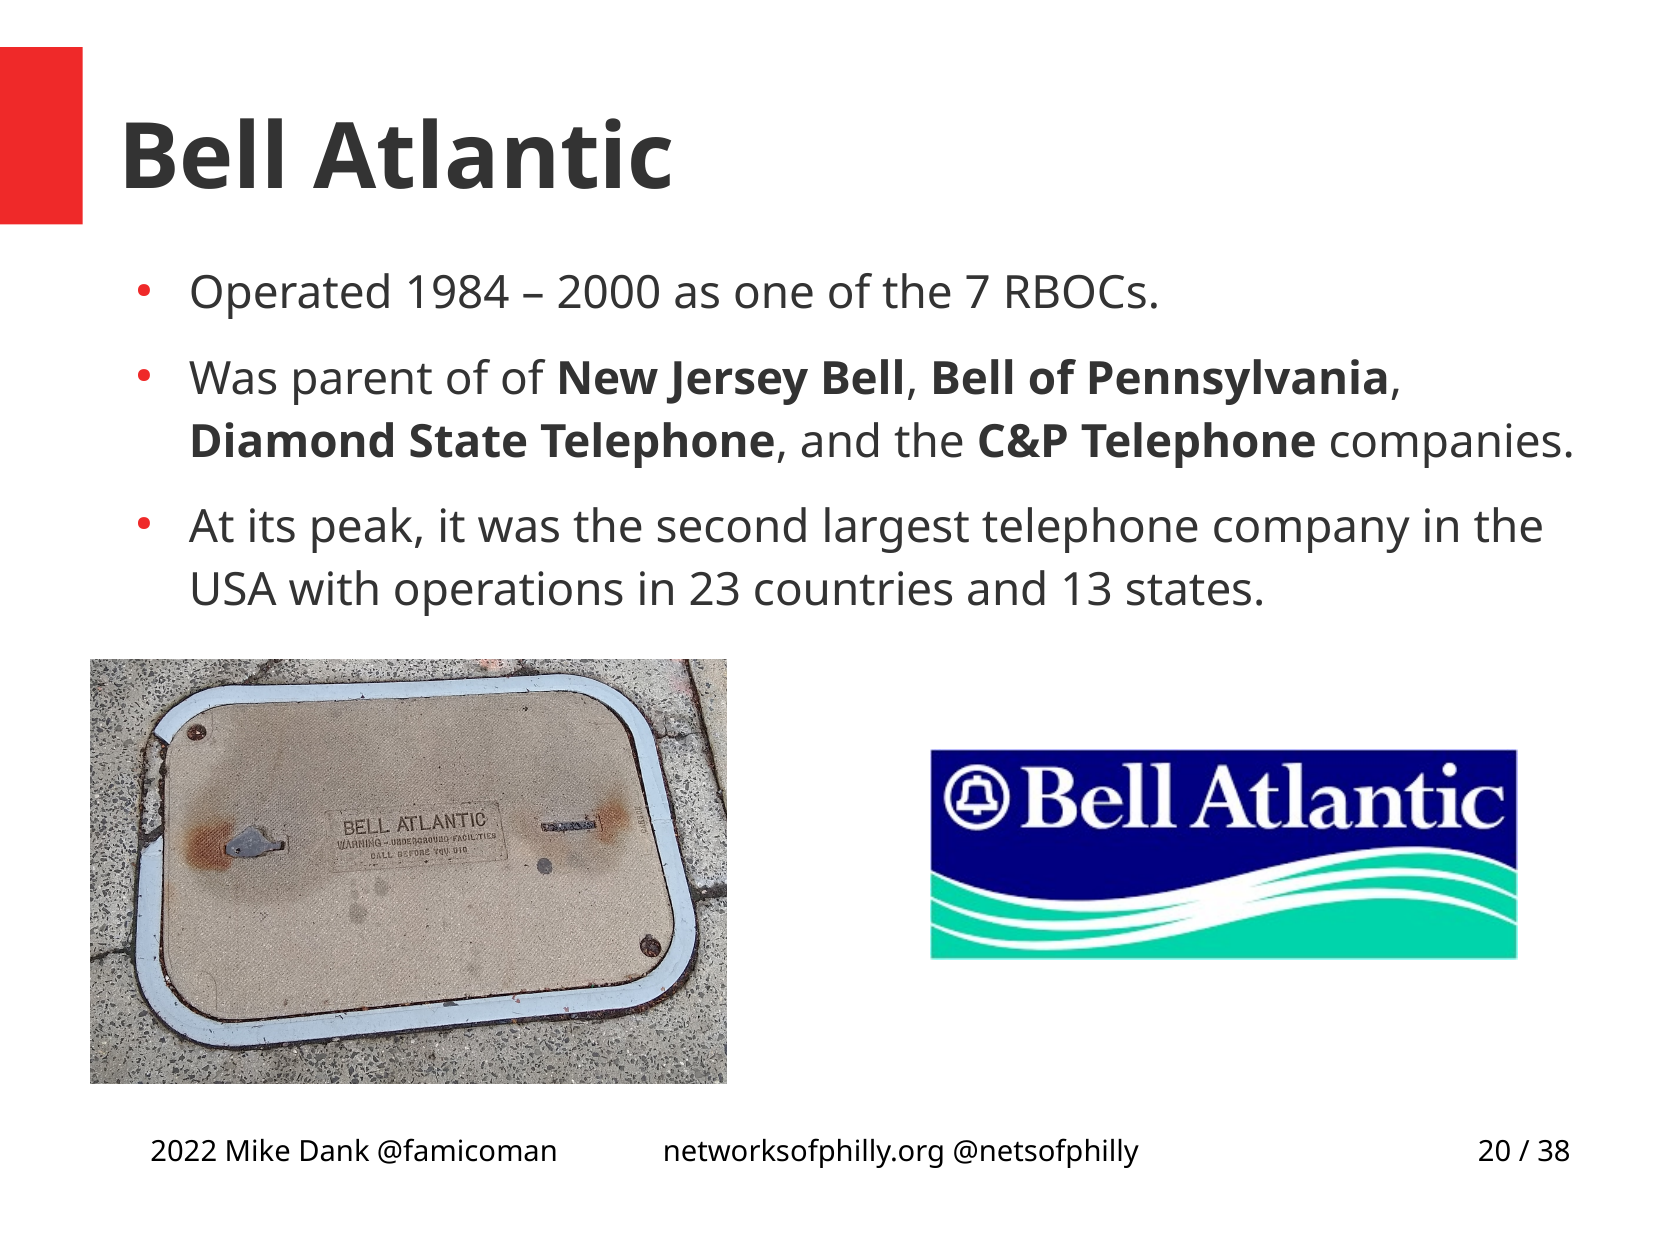

# Bell Atlantic
Operated 1984 – 2000 as one of the 7 RBOCs.
Was parent of of New Jersey Bell, Bell of Pennsylvania, Diamond State Telephone, and the C&P Telephone companies.
At its peak, it was the second largest telephone company in the USA with operations in 23 countries and 13 states.
2022 Mike Dank @famicoman networksofphilly.org @netsofphilly
20